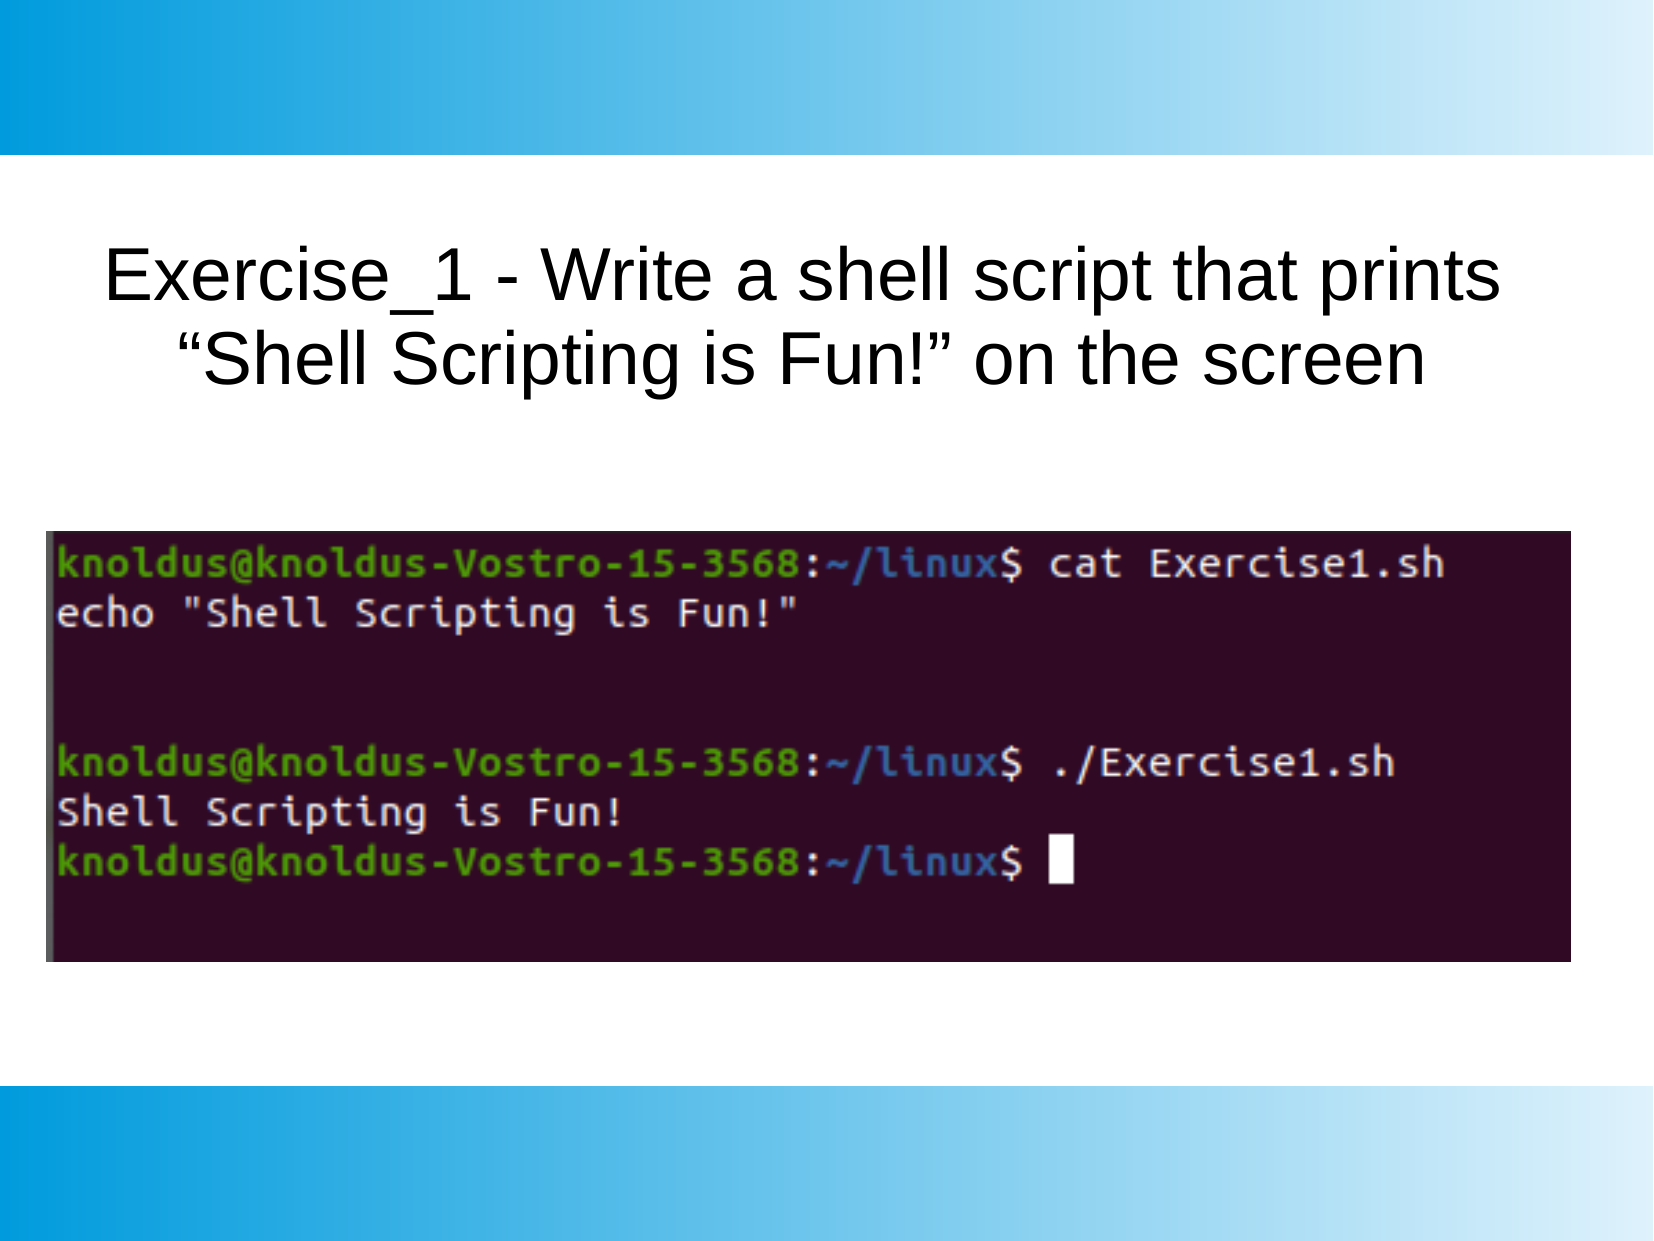

# Exercise_1 - Write a shell script that prints “Shell Scripting is Fun!” on the screen